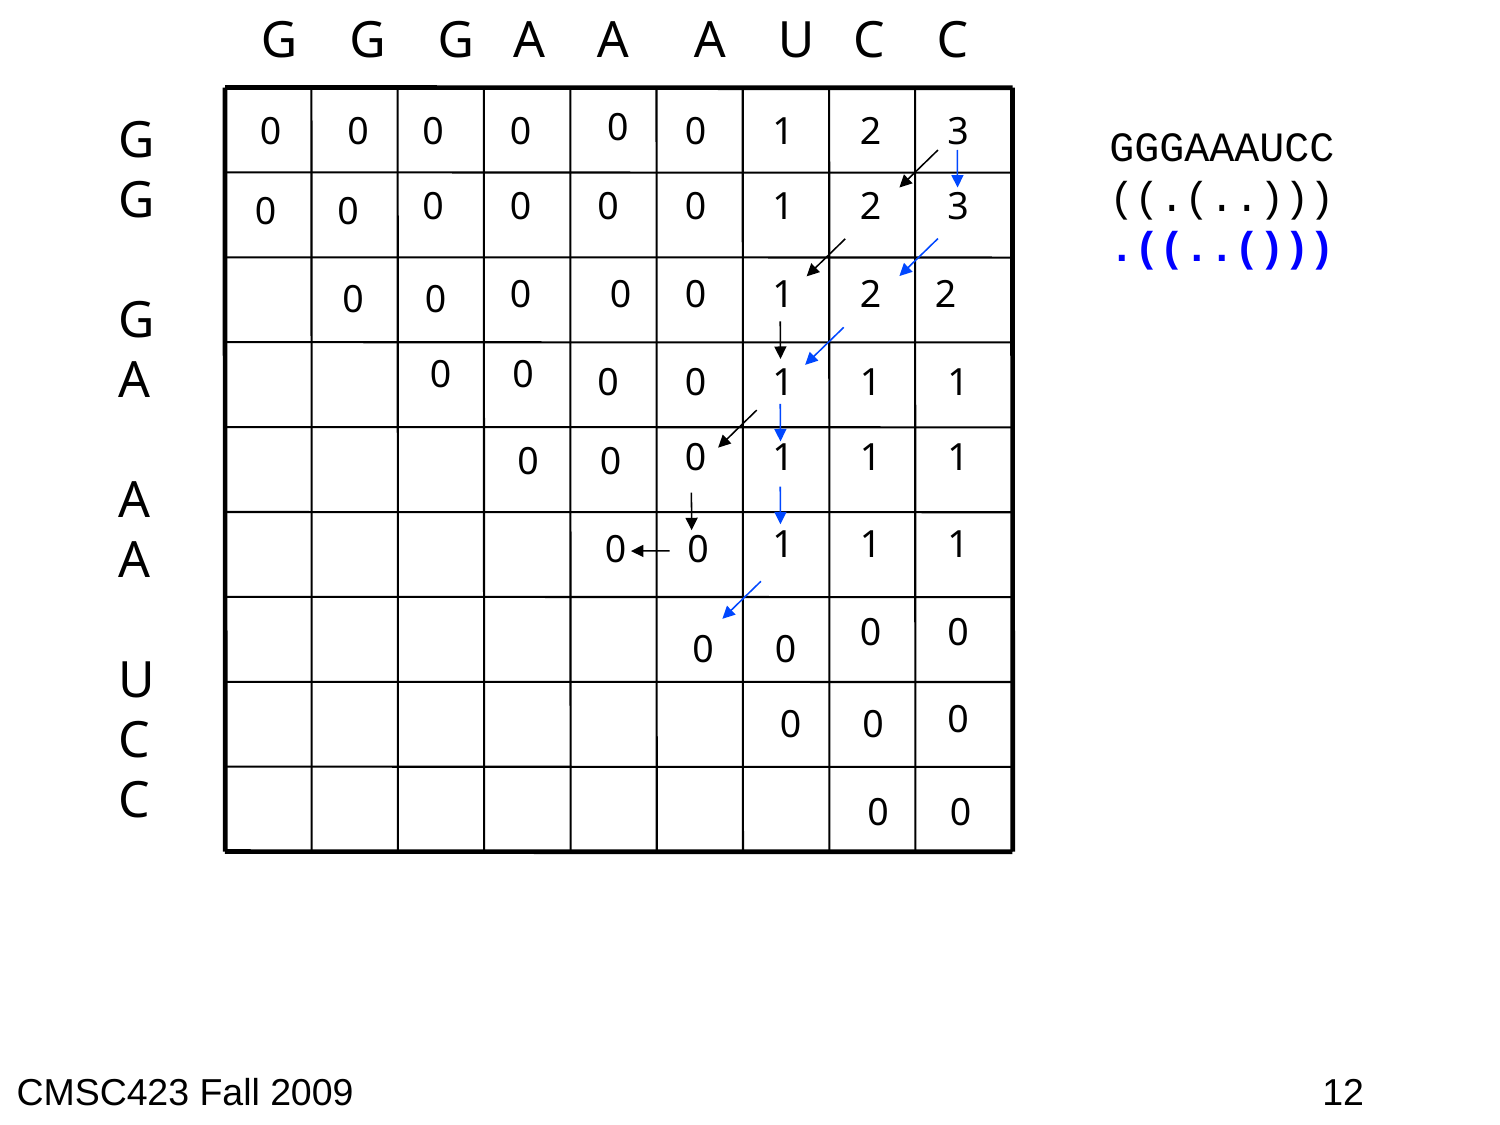

G G G A A A U C C
0
0
1
1
1
G
G
G
A
A
A
U
C
C
0
0
0
0
0
0
0
0
0
0
0
0
0
0
0
0
0
0
0
0
0
0
1
0
0
0
0
0
0
1
1
0
0
0
0
1
1
1
0
1
2
1
1
2
3
2
3
2
GGGAAAUCC
((.(..)))‏
.((..()))‏
CMSC423 Fall 2009
12